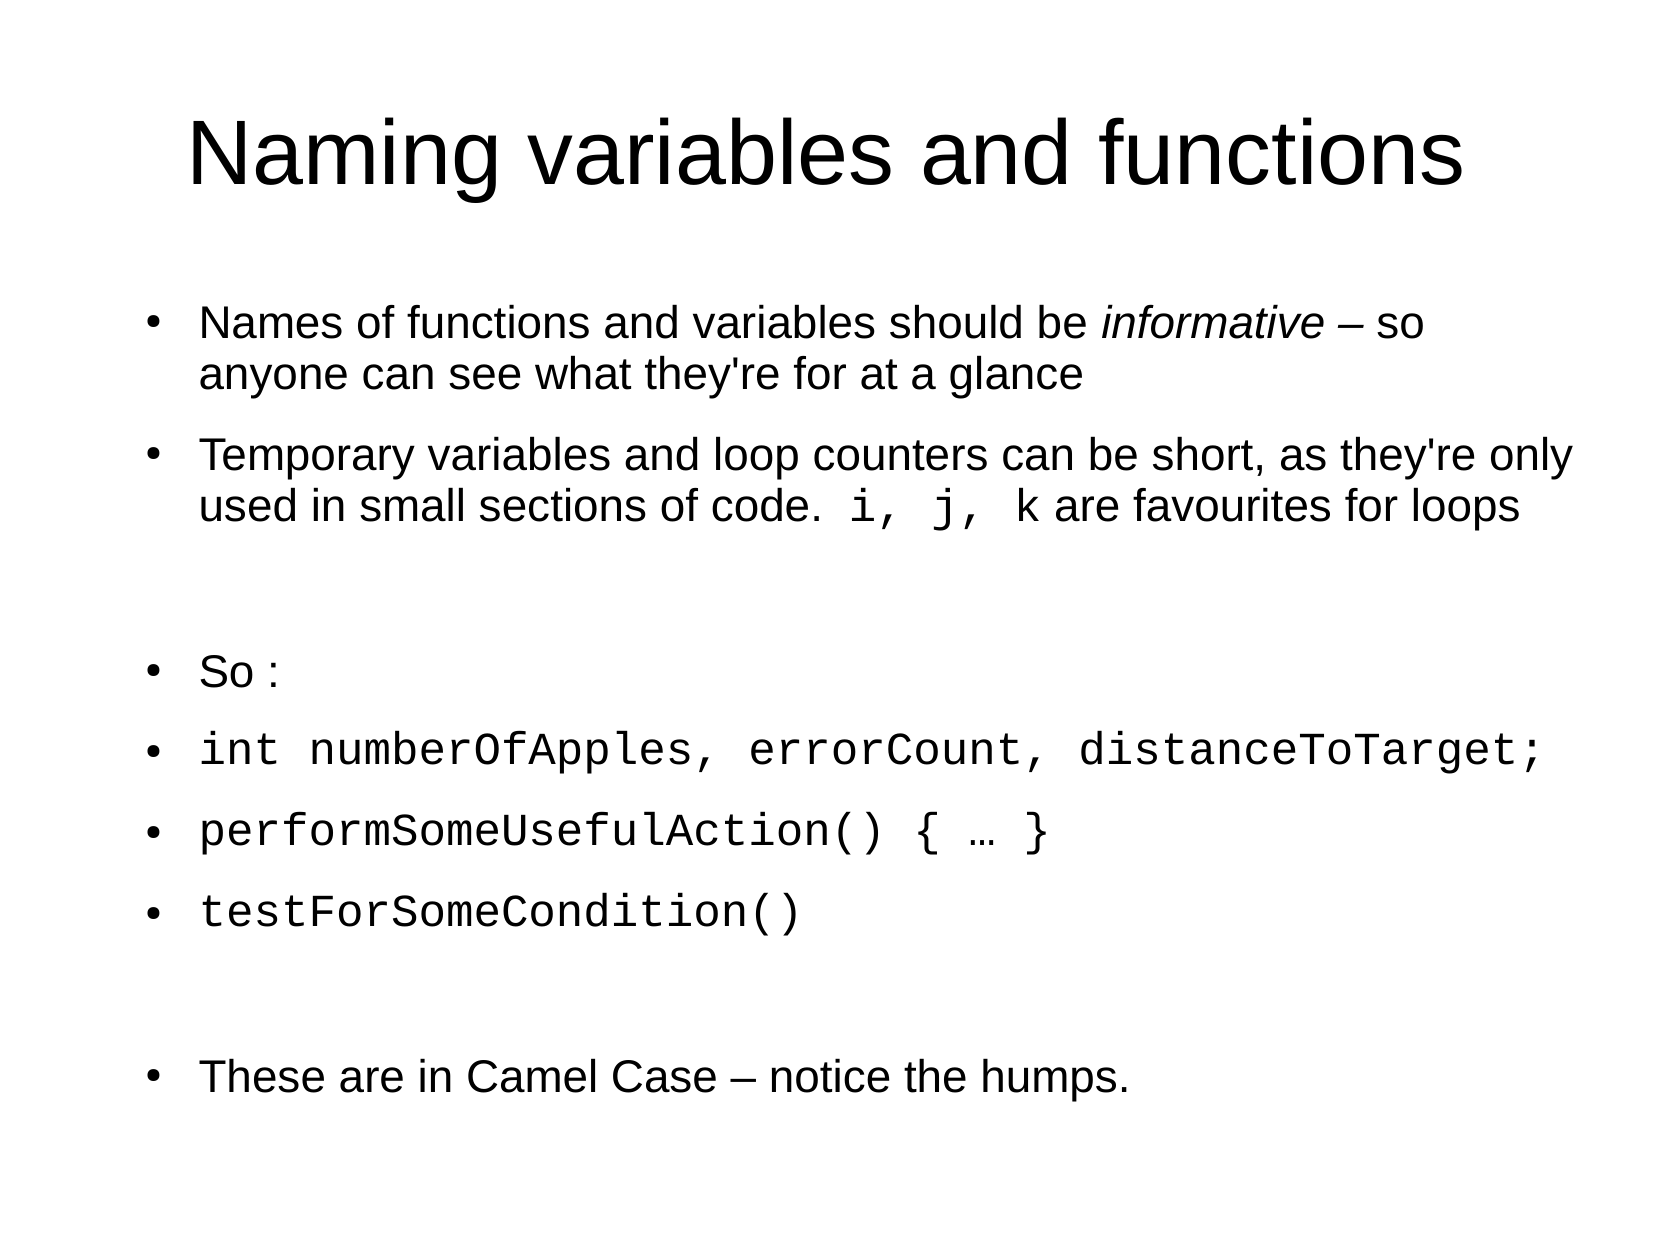

# Naming variables and functions
Names of functions and variables should be informative – so anyone can see what they're for at a glance
Temporary variables and loop counters can be short, as they're only used in small sections of code. i, j, k are favourites for loops
So :
int numberOfApples, errorCount, distanceToTarget;
performSomeUsefulAction() { … }
testForSomeCondition()
These are in Camel Case – notice the humps.